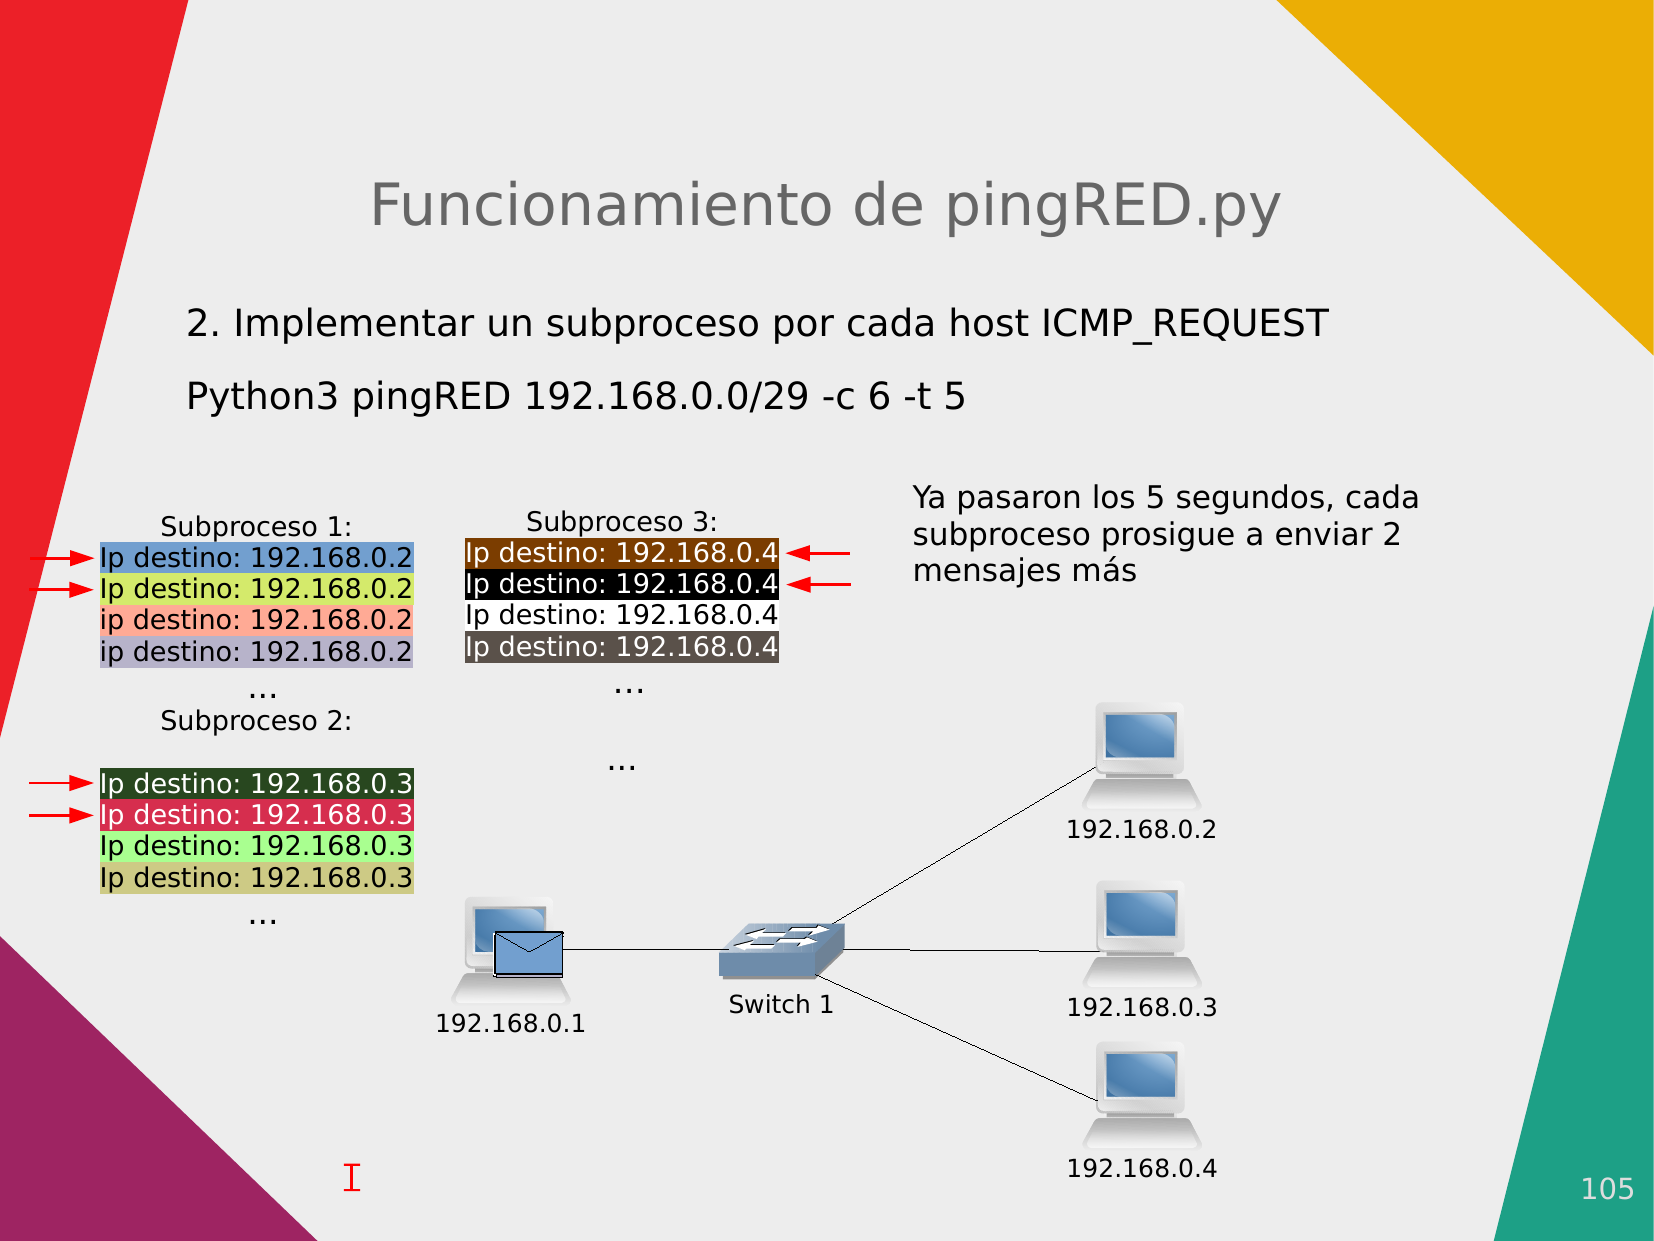

# Funcionamiento de pingRED.py
2. Implementar un subproceso por cada host ICMP_REQUEST
Python3 pingRED 192.168.0.0/29 -c 6 -t 5
Ya pasaron los 5 segundos, cada subproceso prosigue a enviar 2 mensajes más
Subproceso 3:
Ip destino: 192.168.0.4
Ip destino: 192.168.0.4
Ip destino: 192.168.0.4
Ip destino: 192.168.0.4
		…
...
Subproceso 1:
Ip destino: 192.168.0.2
Ip destino: 192.168.0.2
ip destino: 192.168.0.2
ip destino: 192.168.0.2
		...
Subproceso 2:
Ip destino: 192.168.0.3
Ip destino: 192.168.0.3
Ip destino: 192.168.0.3
Ip destino: 192.168.0.3
		...
192.168.0.2
192.168.0.3
192.168.0.1
Switch 1
192.168.0.4
### Chart
| Category | Columna 2 |
|---|---|
| 0 | 0.0 |
| 1 | 0.0 |
| 2 | 0.0 |
| 3 | 0.0 |
| 4 | 0.0 |
| 5 | 0.0 |
| 6 | 0.0 |
| 7 | 0.0 |
| 8 | 0.0 |
| 9 | 0.0 |
| 10 | 0.0 |
105